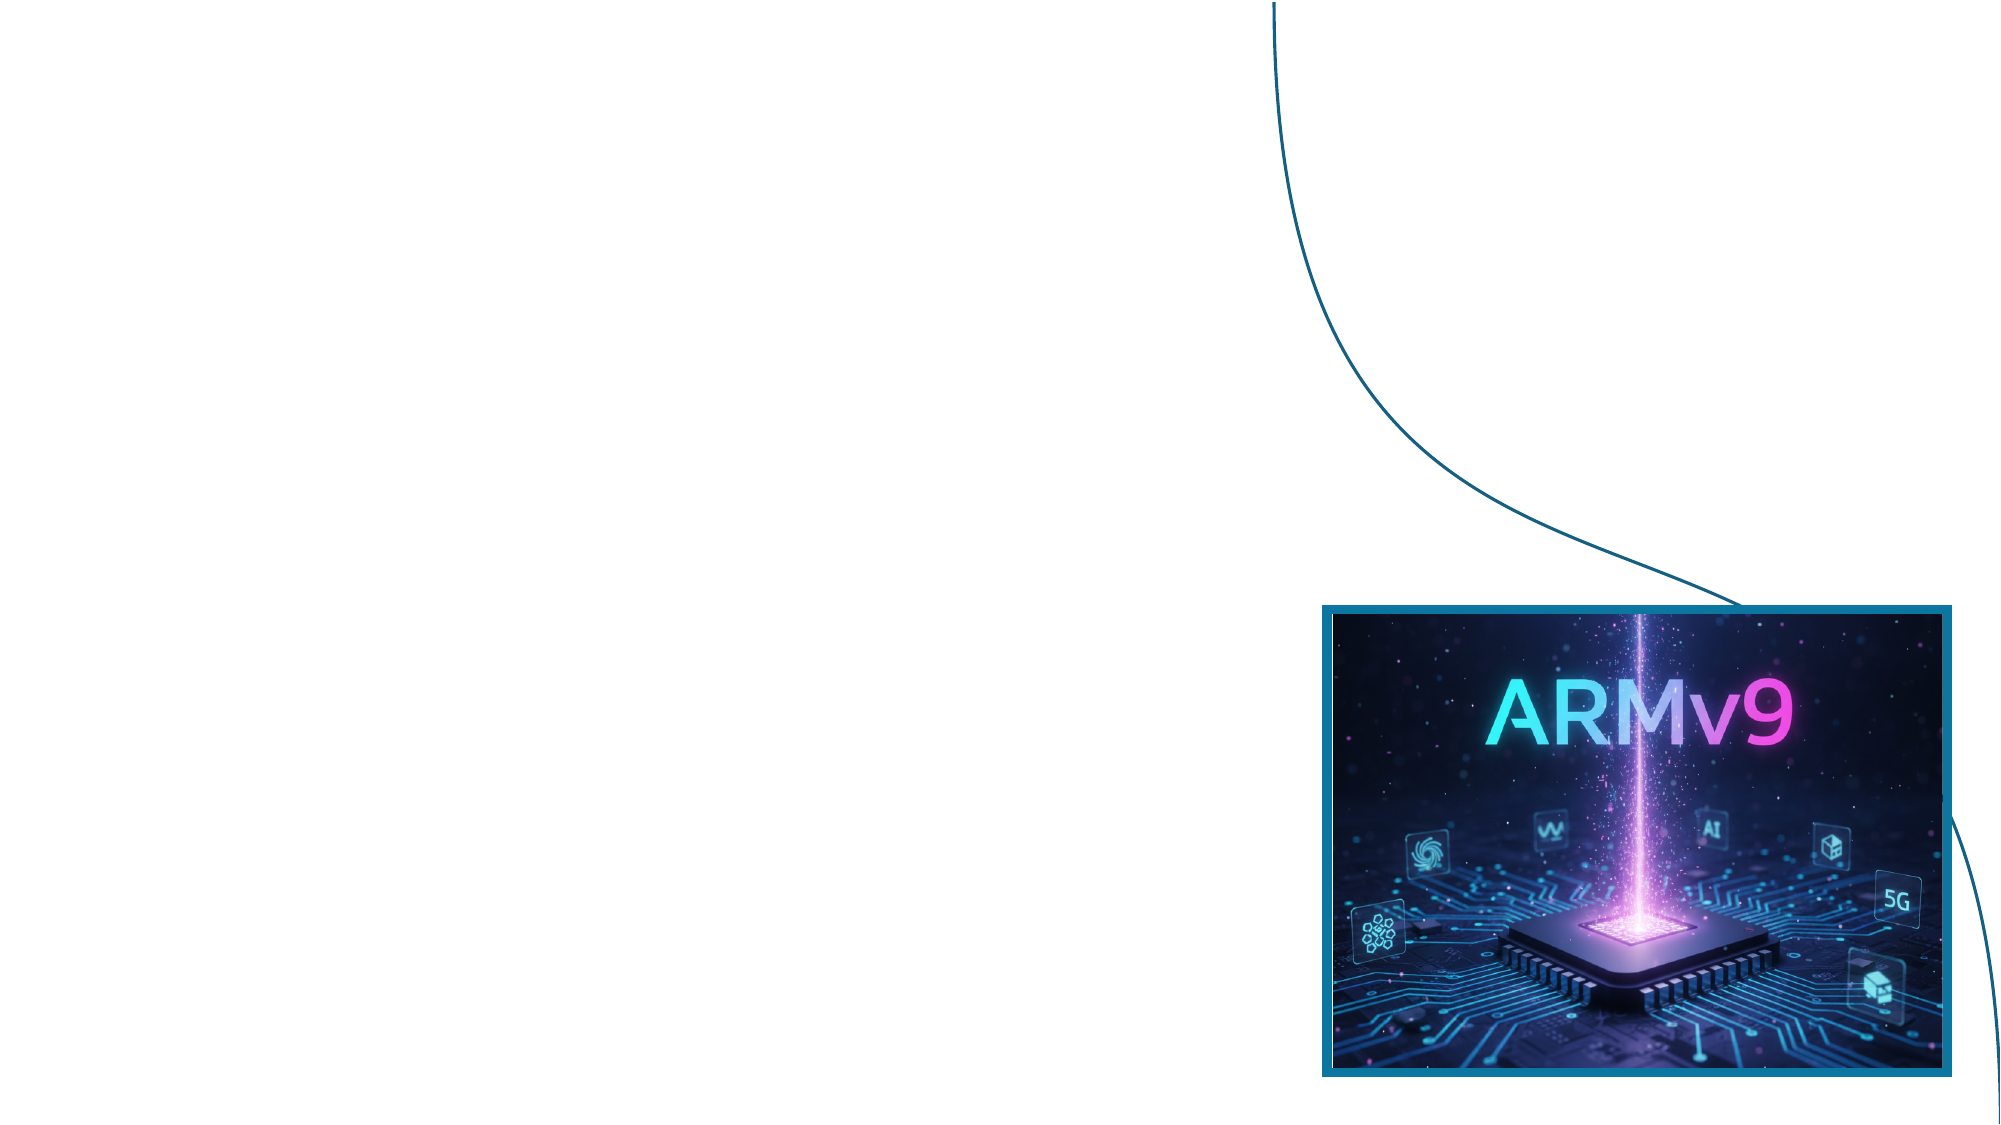

# Futuro da arquitetura ARM
Avanços recentes com ARMv9
Expansão em notebooks e servidores
Crescente uso em computadores Apple
Foco em sustentabilidade e eficiência energética
Maior presença no mercado global